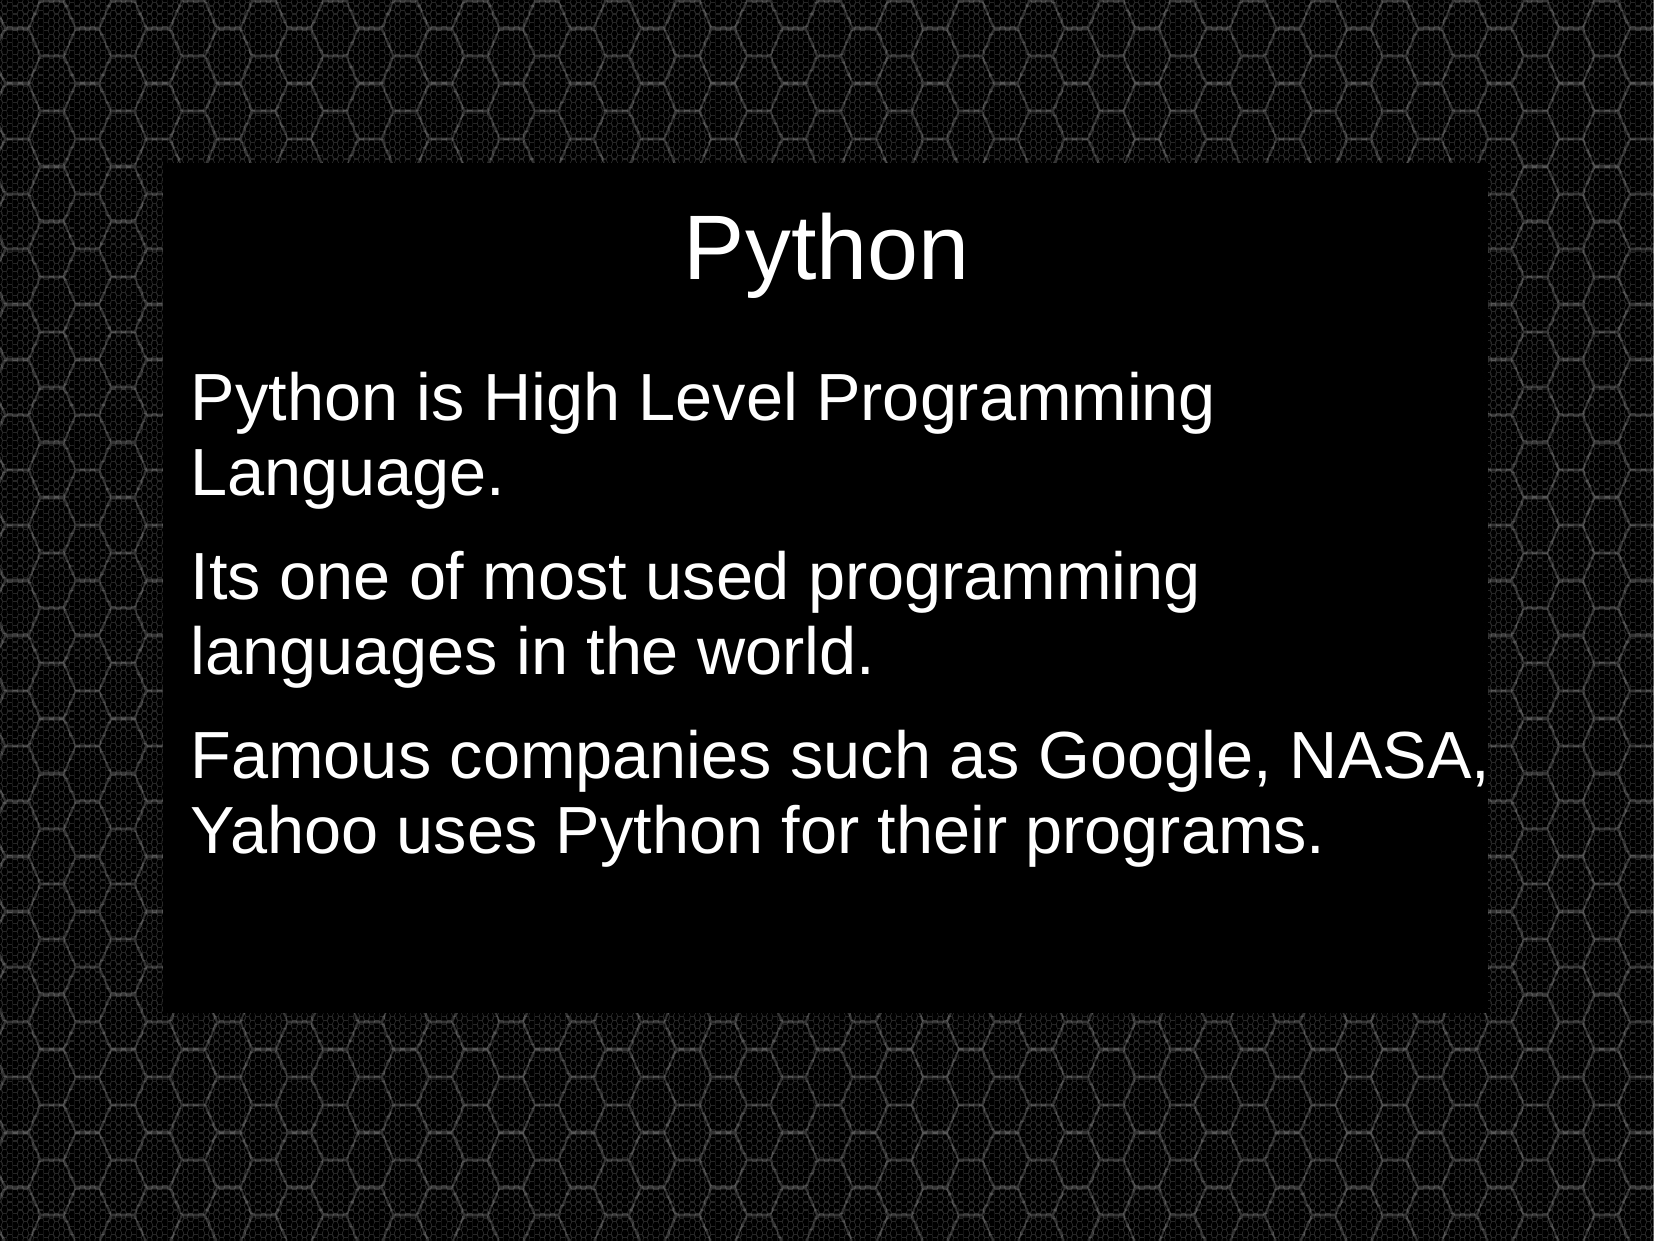

# Python
Python is High Level Programming Language.
Its one of most used programming languages in the world.
Famous companies such as Google, NASA, Yahoo uses Python for their programs.